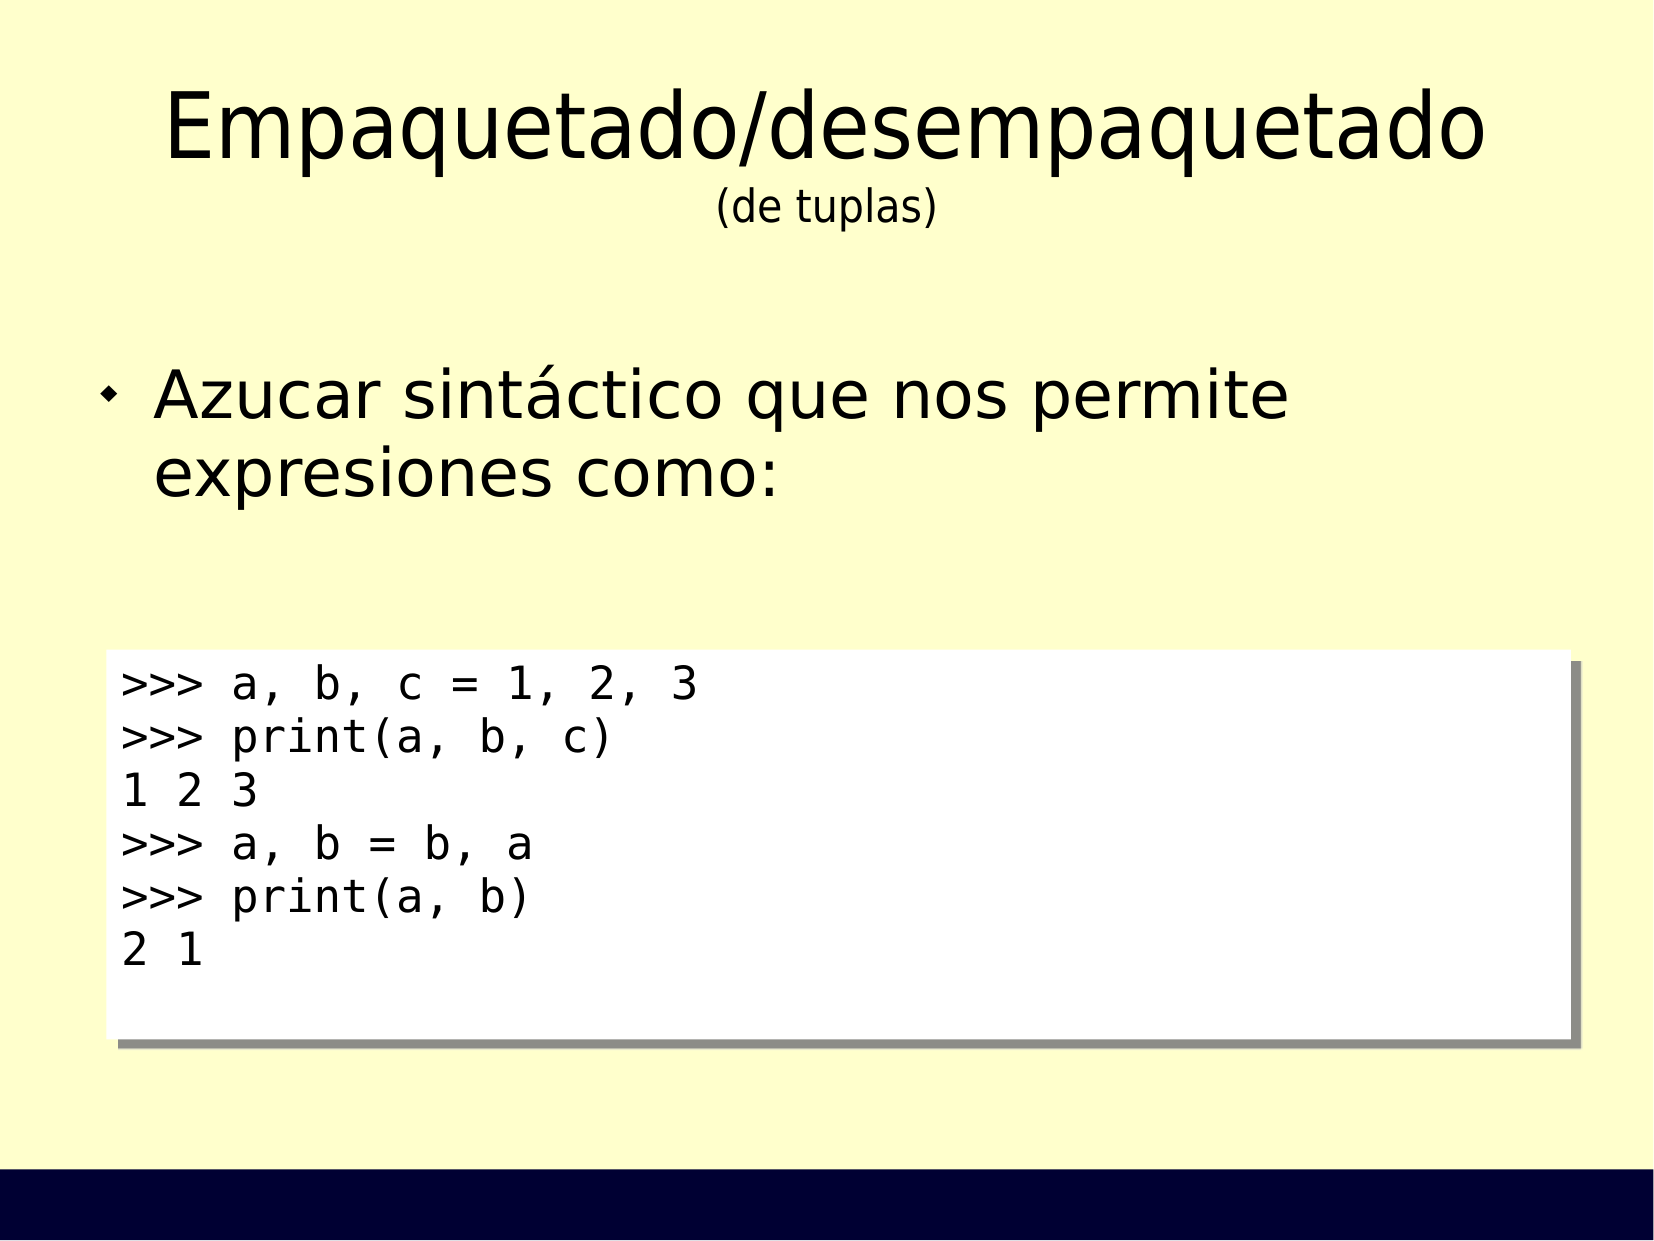

# Empaquetado/desempaquetado (de tuplas)
Azucar sintáctico que nos permite expresiones como:
>>> a, b, c = 1, 2, 3
>>> print(a, b, c)
1 2 3
>>> a, b = b, a
>>> print(a, b)
2 1